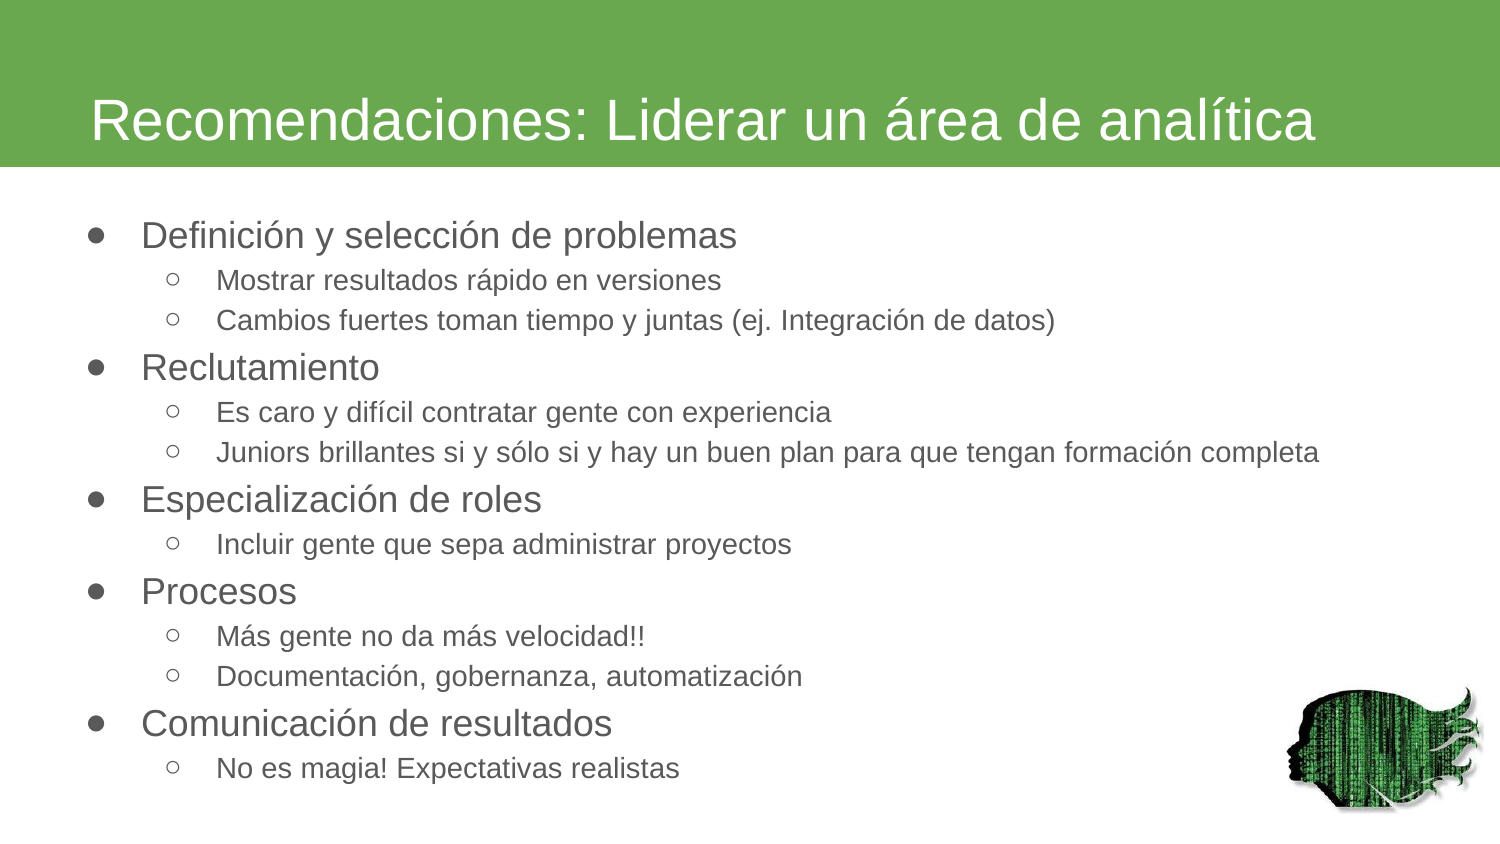

Recomendaciones: Liderar un área de analítica
# Definición y selección de problemas
Mostrar resultados rápido en versiones
Cambios fuertes toman tiempo y juntas (ej. Integración de datos)
Reclutamiento
Es caro y difícil contratar gente con experiencia
Juniors brillantes si y sólo si y hay un buen plan para que tengan formación completa
Especialización de roles
Incluir gente que sepa administrar proyectos
Procesos
Más gente no da más velocidad!!
Documentación, gobernanza, automatización
Comunicación de resultados
No es magia! Expectativas realistas